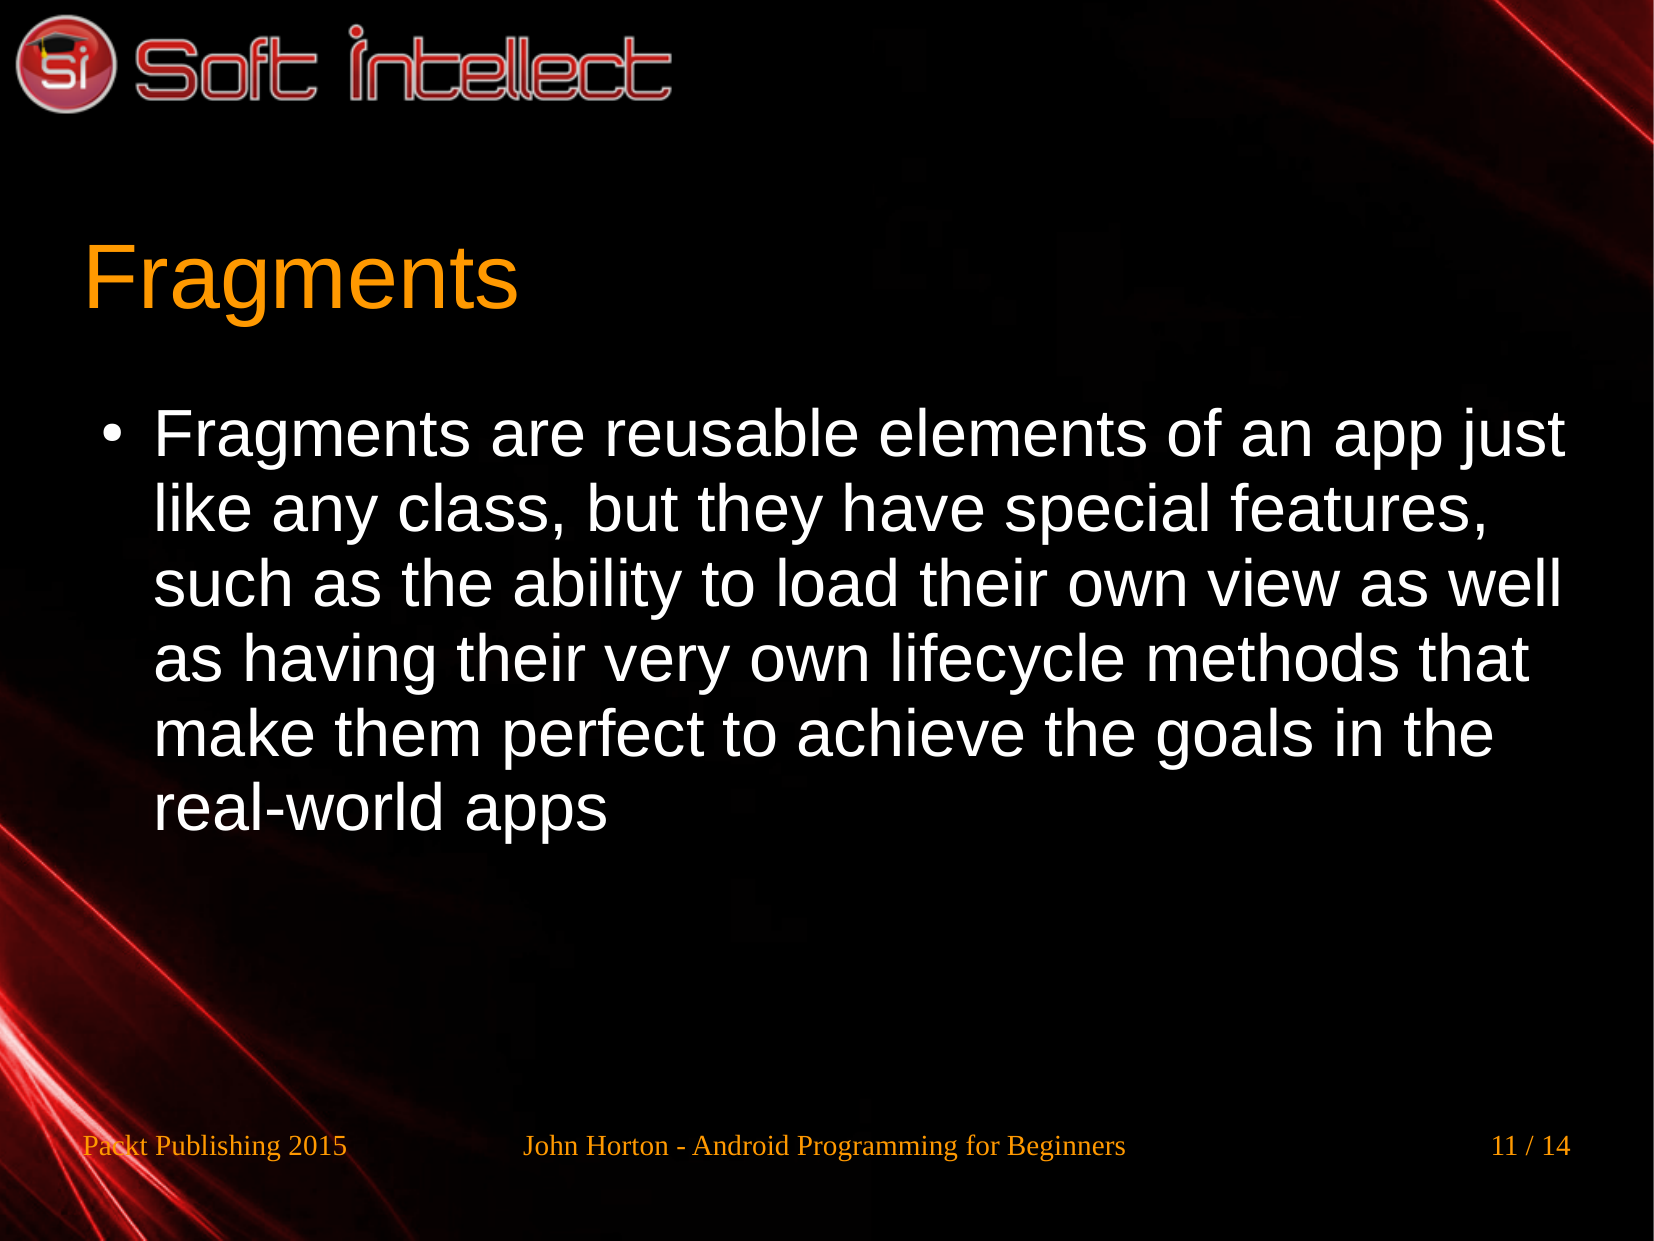

# Fragments
Fragments are reusable elements of an app just like any class, but they have special features, such as the ability to load their own view as well as having their very own lifecycle methods that make them perfect to achieve the goals in the real-world apps
Packt Publishing 2015
John Horton - Android Programming for Beginners
11